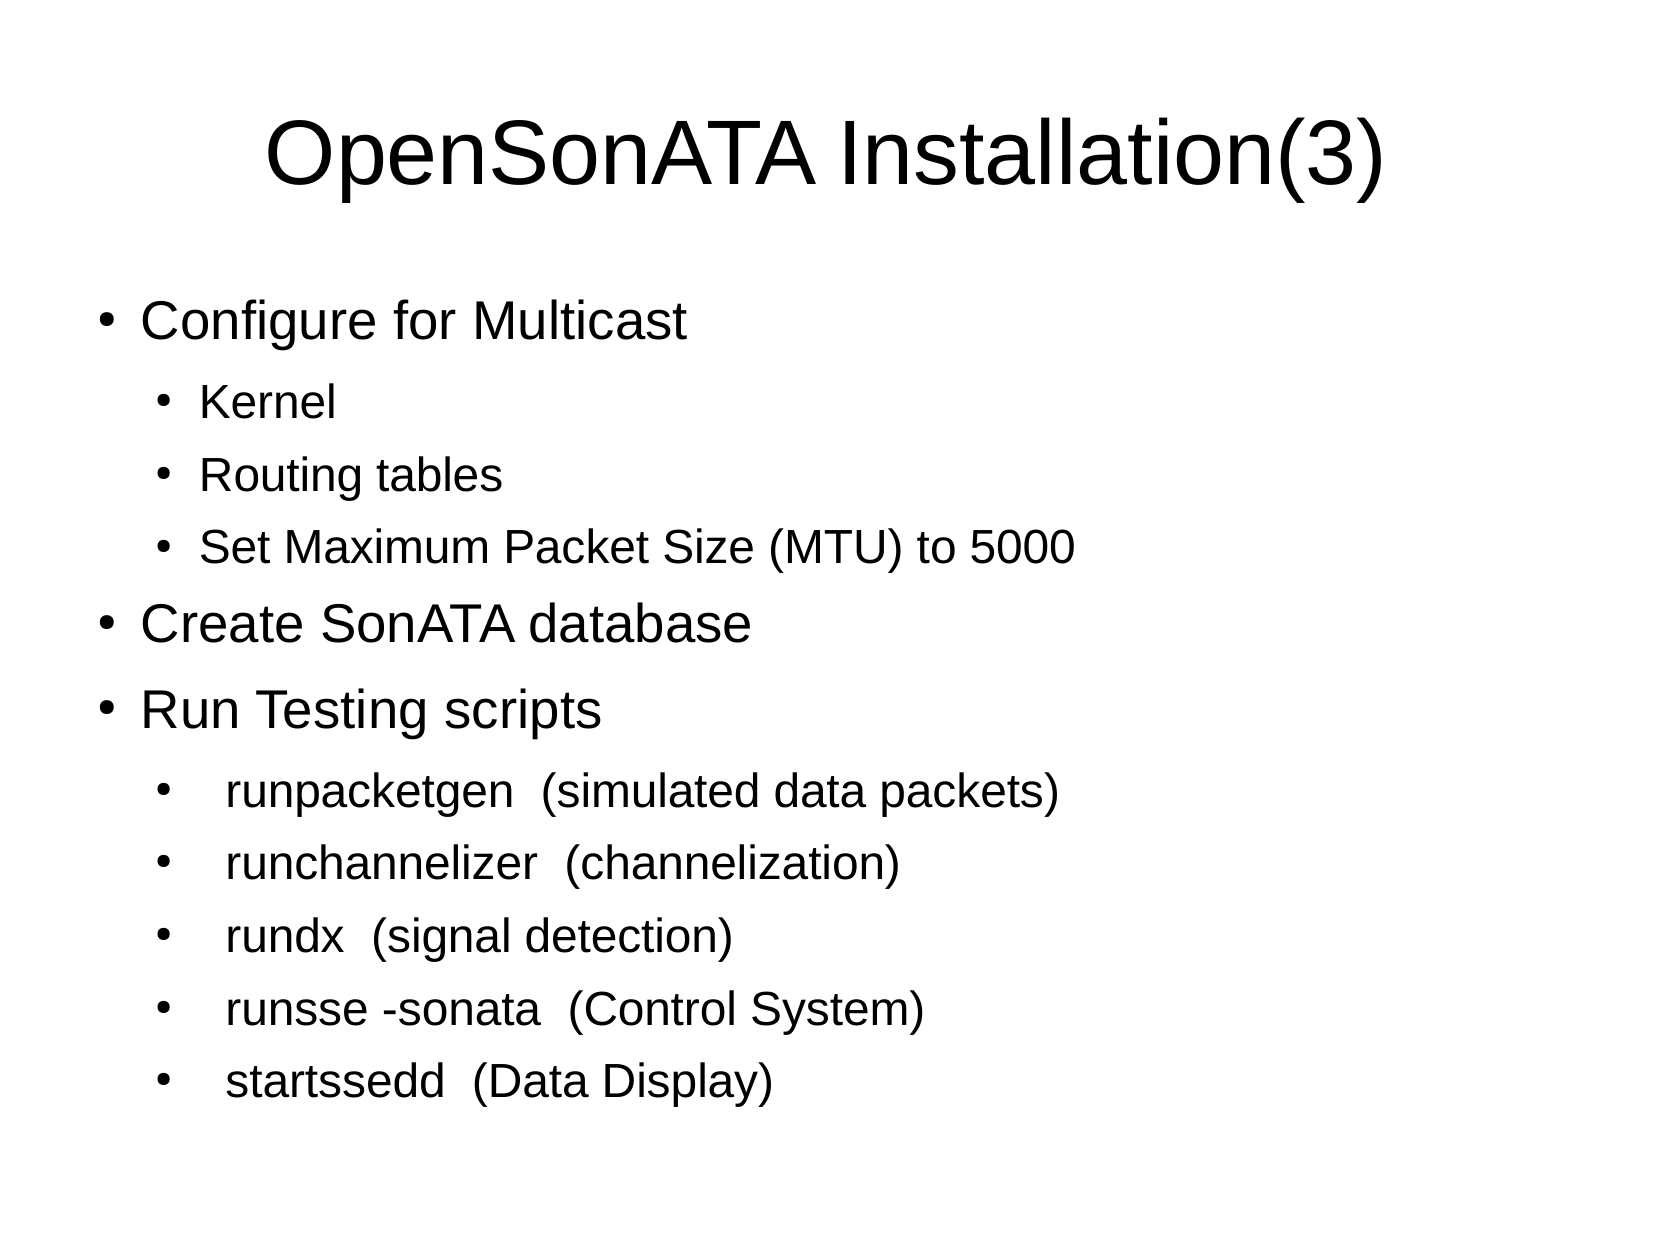

# OpenSonATA Installation(3)
Configure for Multicast
Kernel
Routing tables
Set Maximum Packet Size (MTU) to 5000
Create SonATA database
Run Testing scripts
 runpacketgen (simulated data packets)
 runchannelizer (channelization)
 rundx (signal detection)
 runsse -sonata (Control System)
 startssedd (Data Display)